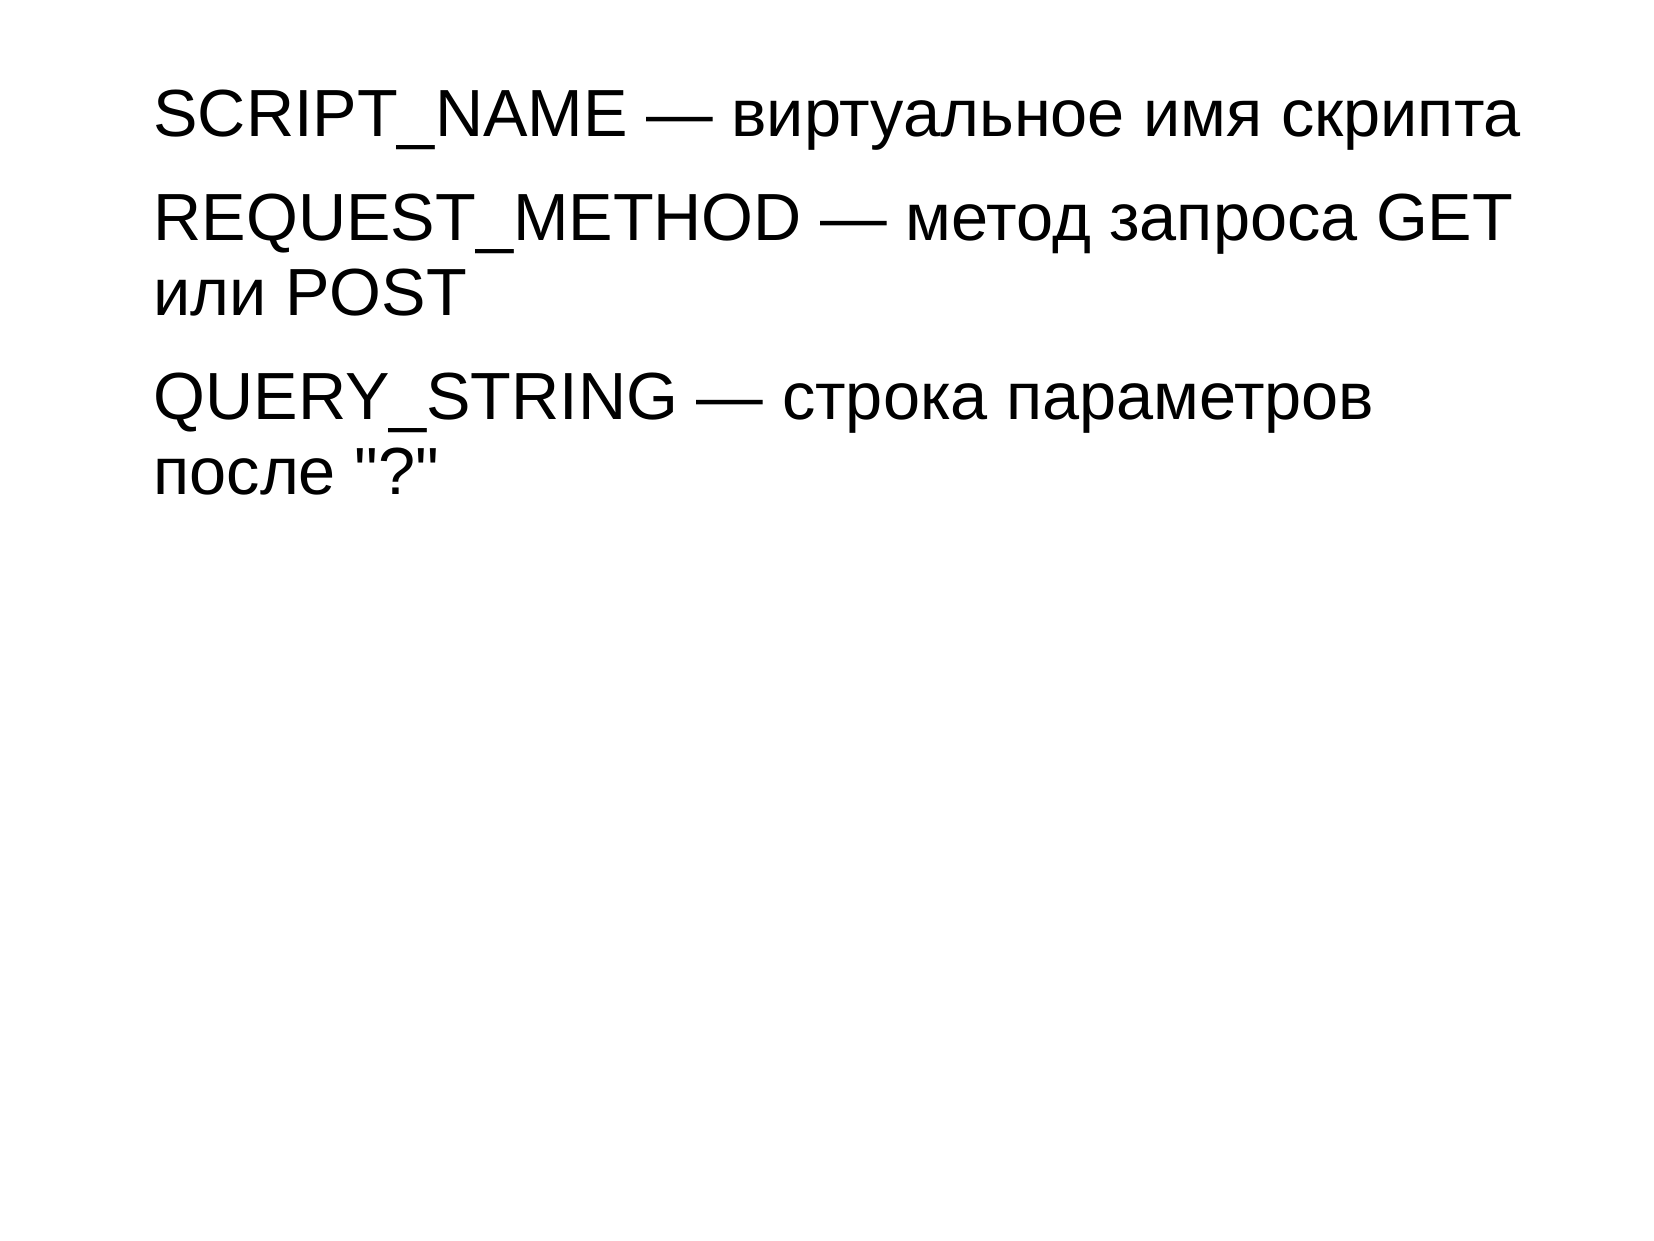

# SCRIPT_NAME — виртуальное имя скрипта
REQUEST_METHOD — метод запроса GET или POST
QUERY_STRING — строка параметров после "?"